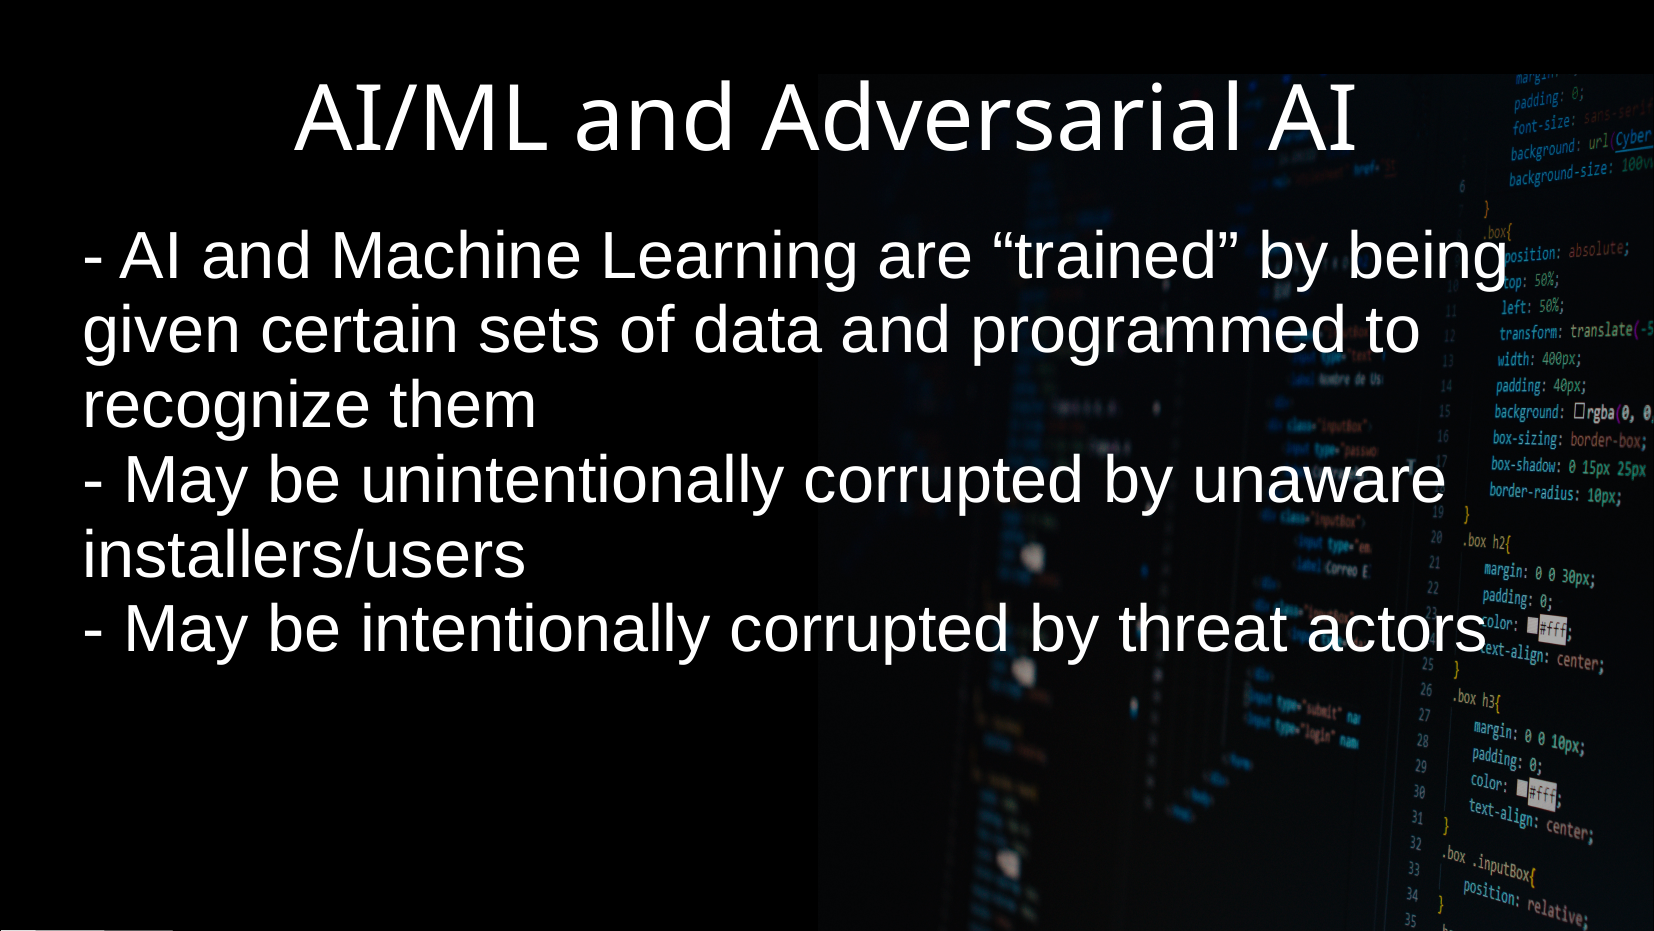

# AI/ML and Adversarial AI
- AI and Machine Learning are “trained” by being given certain sets of data and programmed to recognize them
- May be unintentionally corrupted by unaware installers/users
- May be intentionally corrupted by threat actors